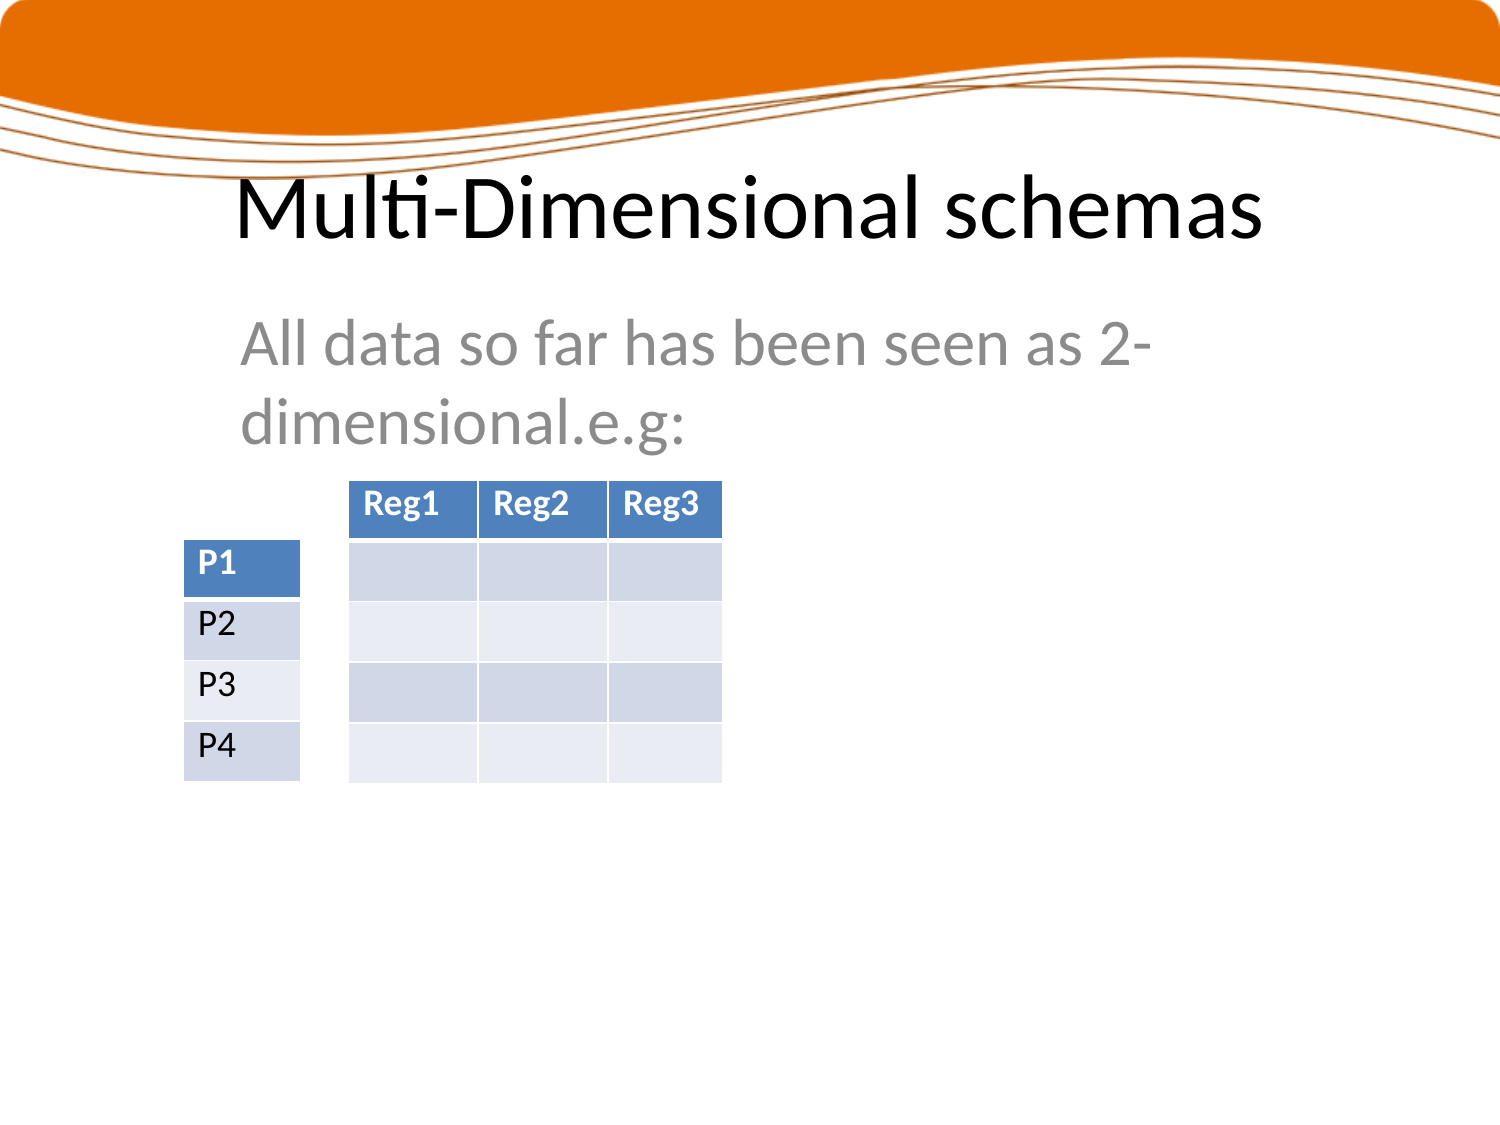

Multi-Dimensional schemas
# All data so far has been seen as 2-dimensional.e.g:
| Reg1 | Reg2 | Reg3 |
| --- | --- | --- |
| | | |
| | | |
| | | |
| | | |
| P1 |
| --- |
| P2 |
| P3 |
| P4 |